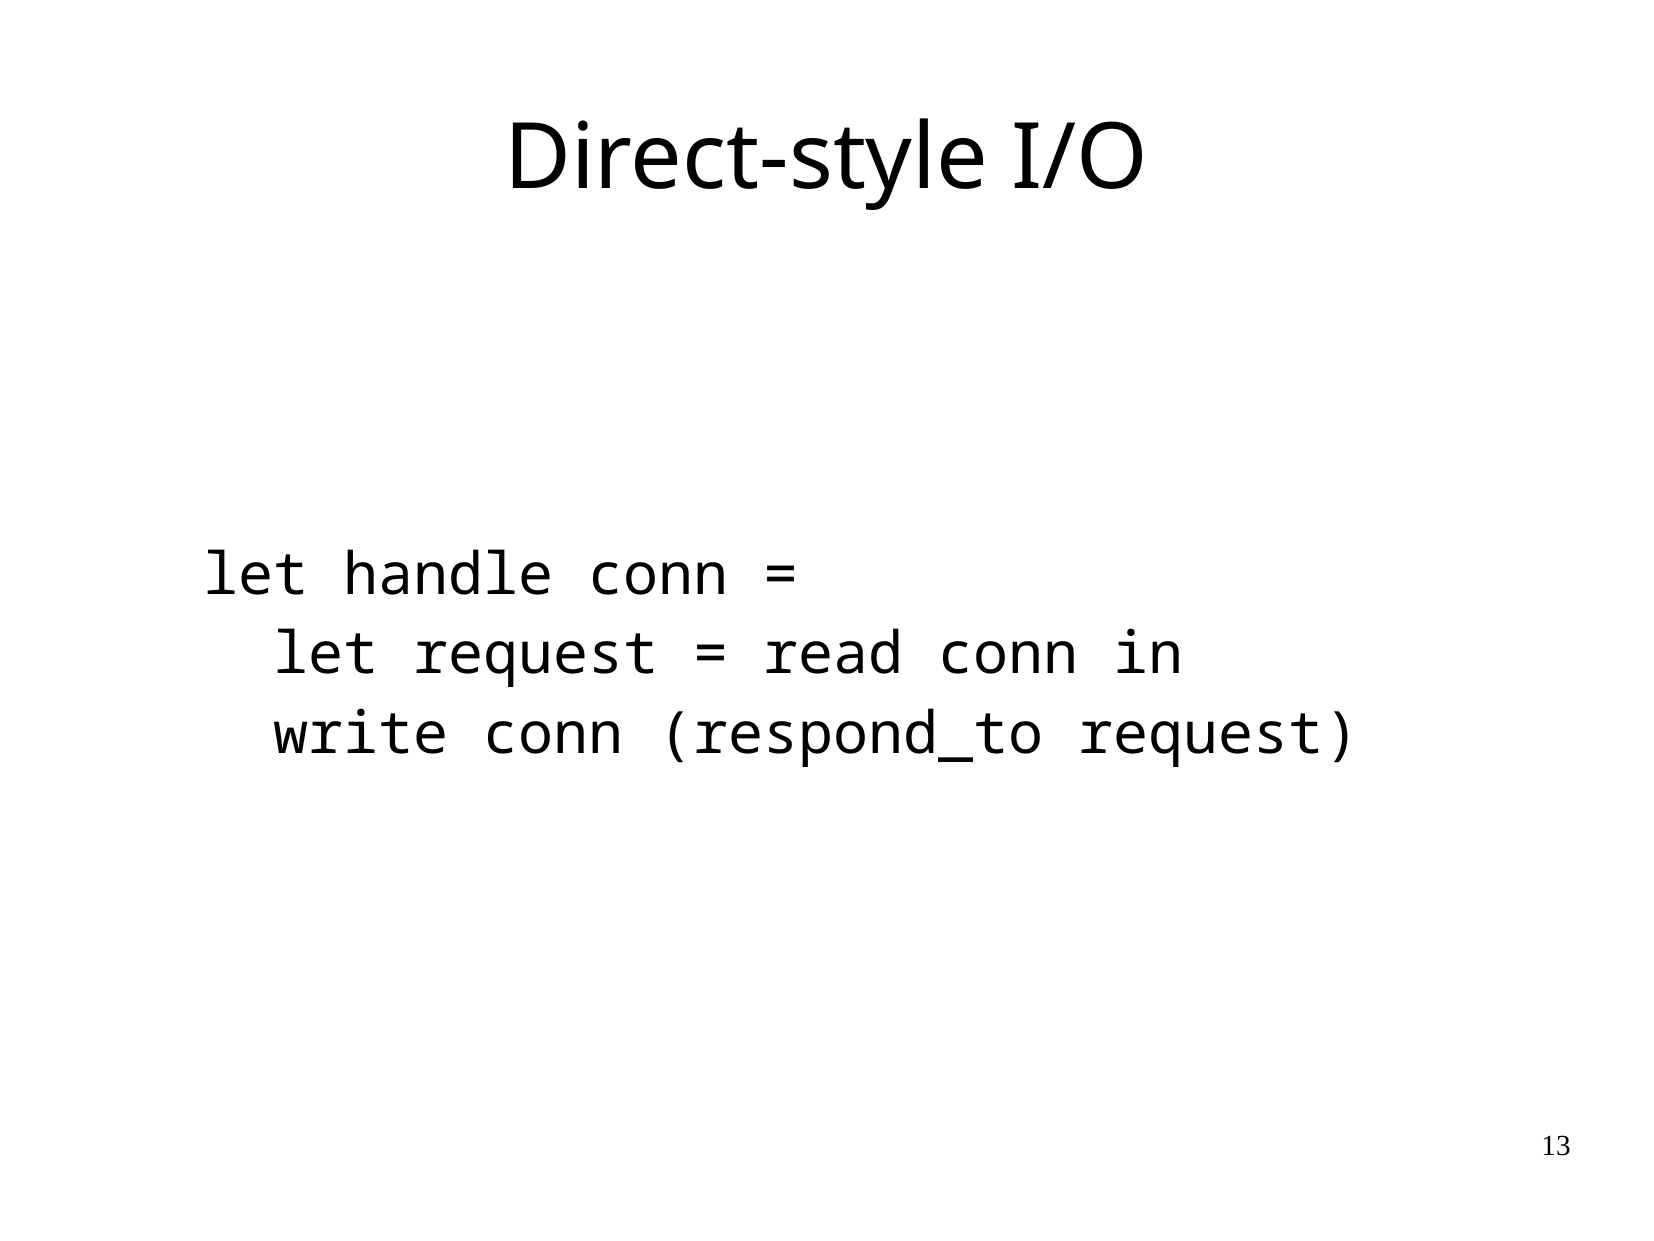

# Direct-style I/O
let handle conn =
 let request = read conn in
 write conn (respond_to request)
13